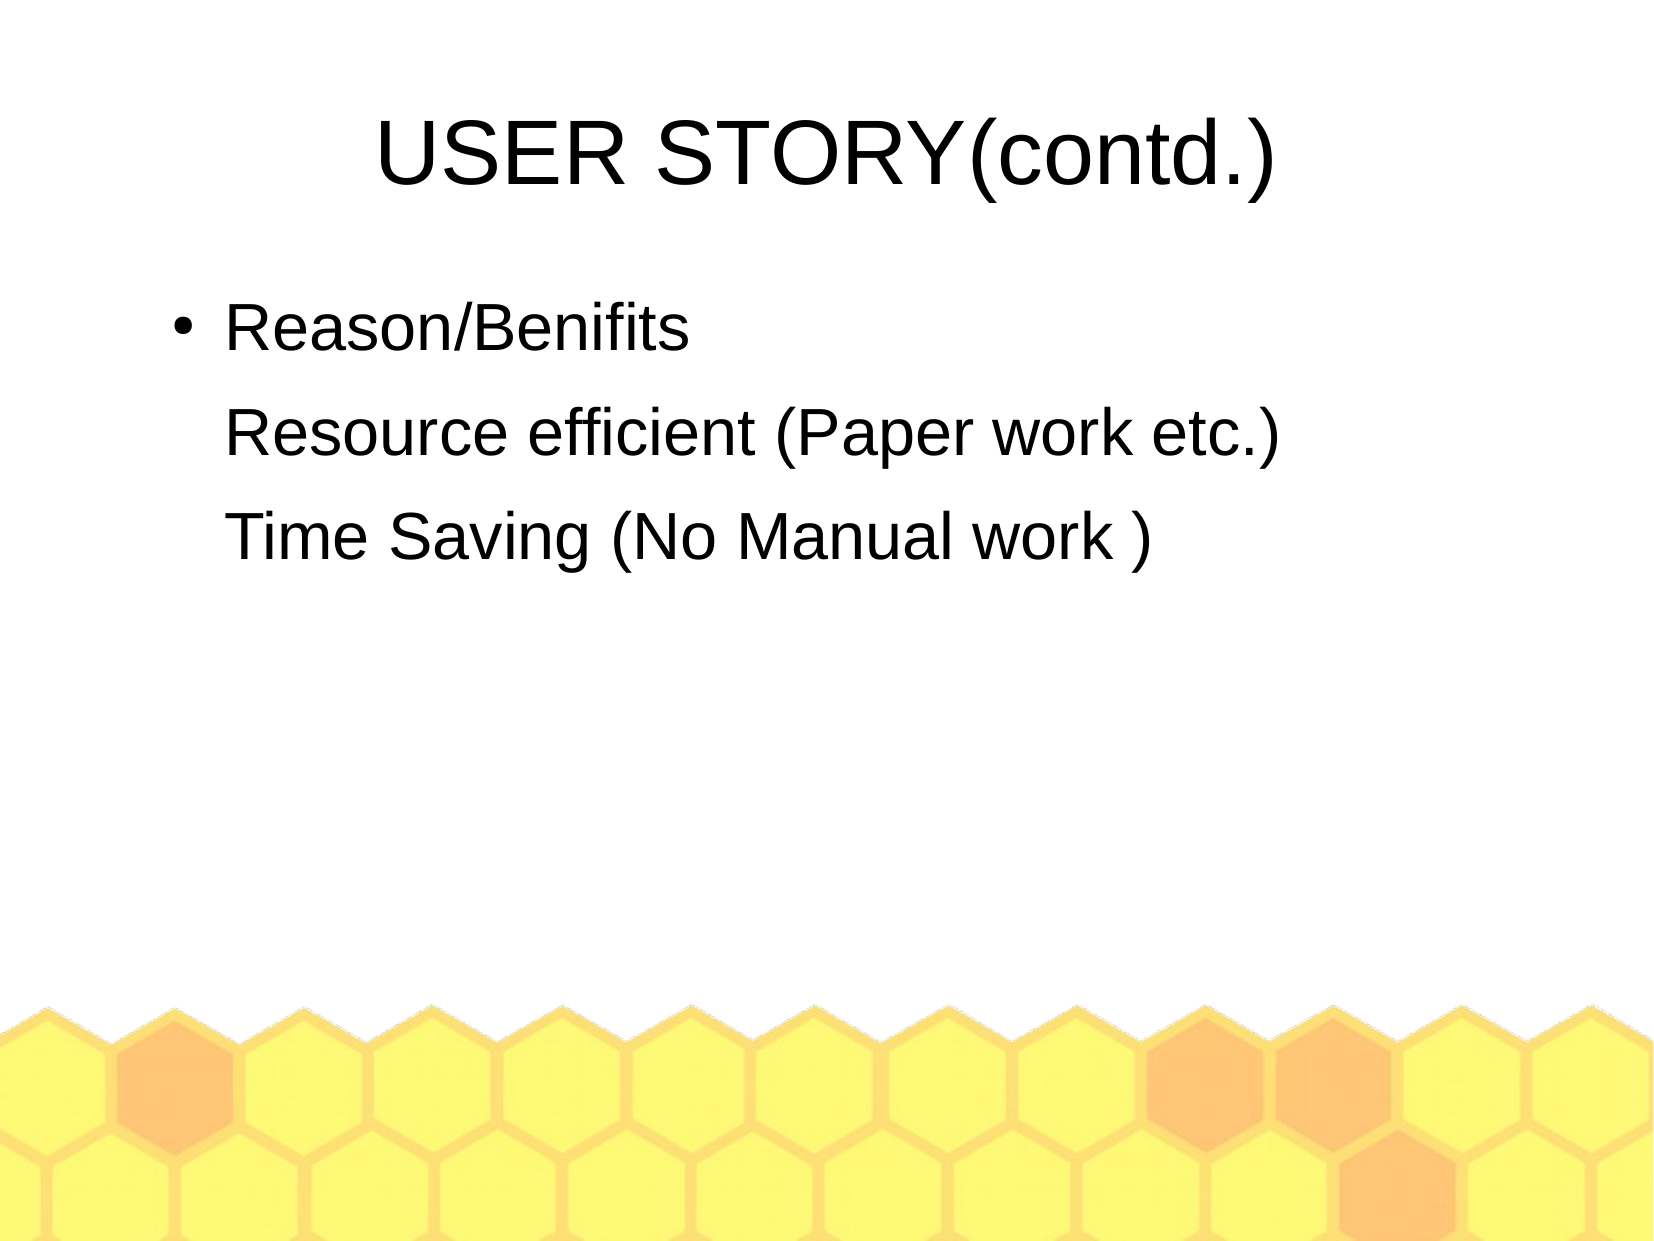

# USER STORY(contd.)
Reason/Benifits
Resource efficient (Paper work etc.)
Time Saving (No Manual work )